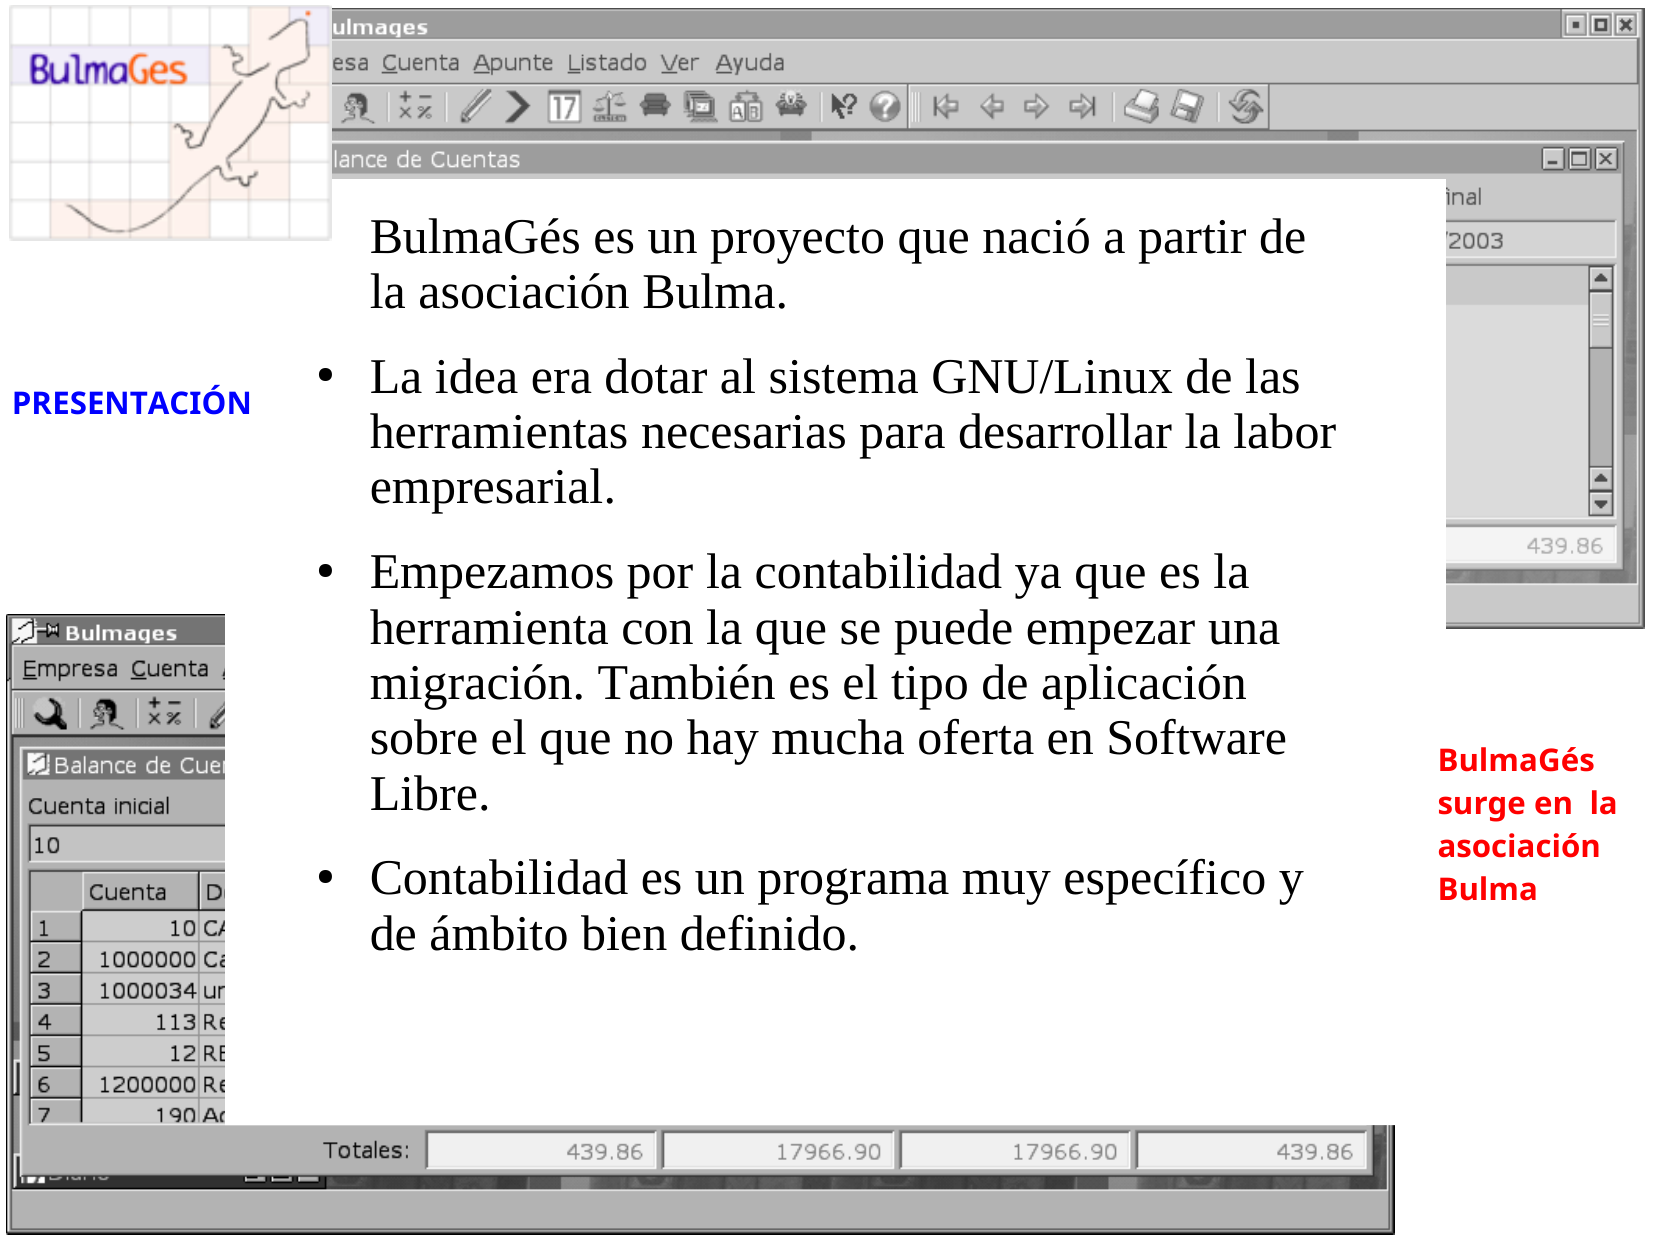

BulmaGés es un proyecto que nació a partir de la asociación Bulma.
La idea era dotar al sistema GNU/Linux de las herramientas necesarias para desarrollar la labor empresarial.
Empezamos por la contabilidad ya que es la herramienta con la que se puede empezar una migración. También es el tipo de aplicación sobre el que no hay mucha oferta en Software Libre.
Contabilidad es un programa muy específico y de ámbito bien definido.
PRESENTACIÓN
# BulmaGés surge en la asociación Bulma